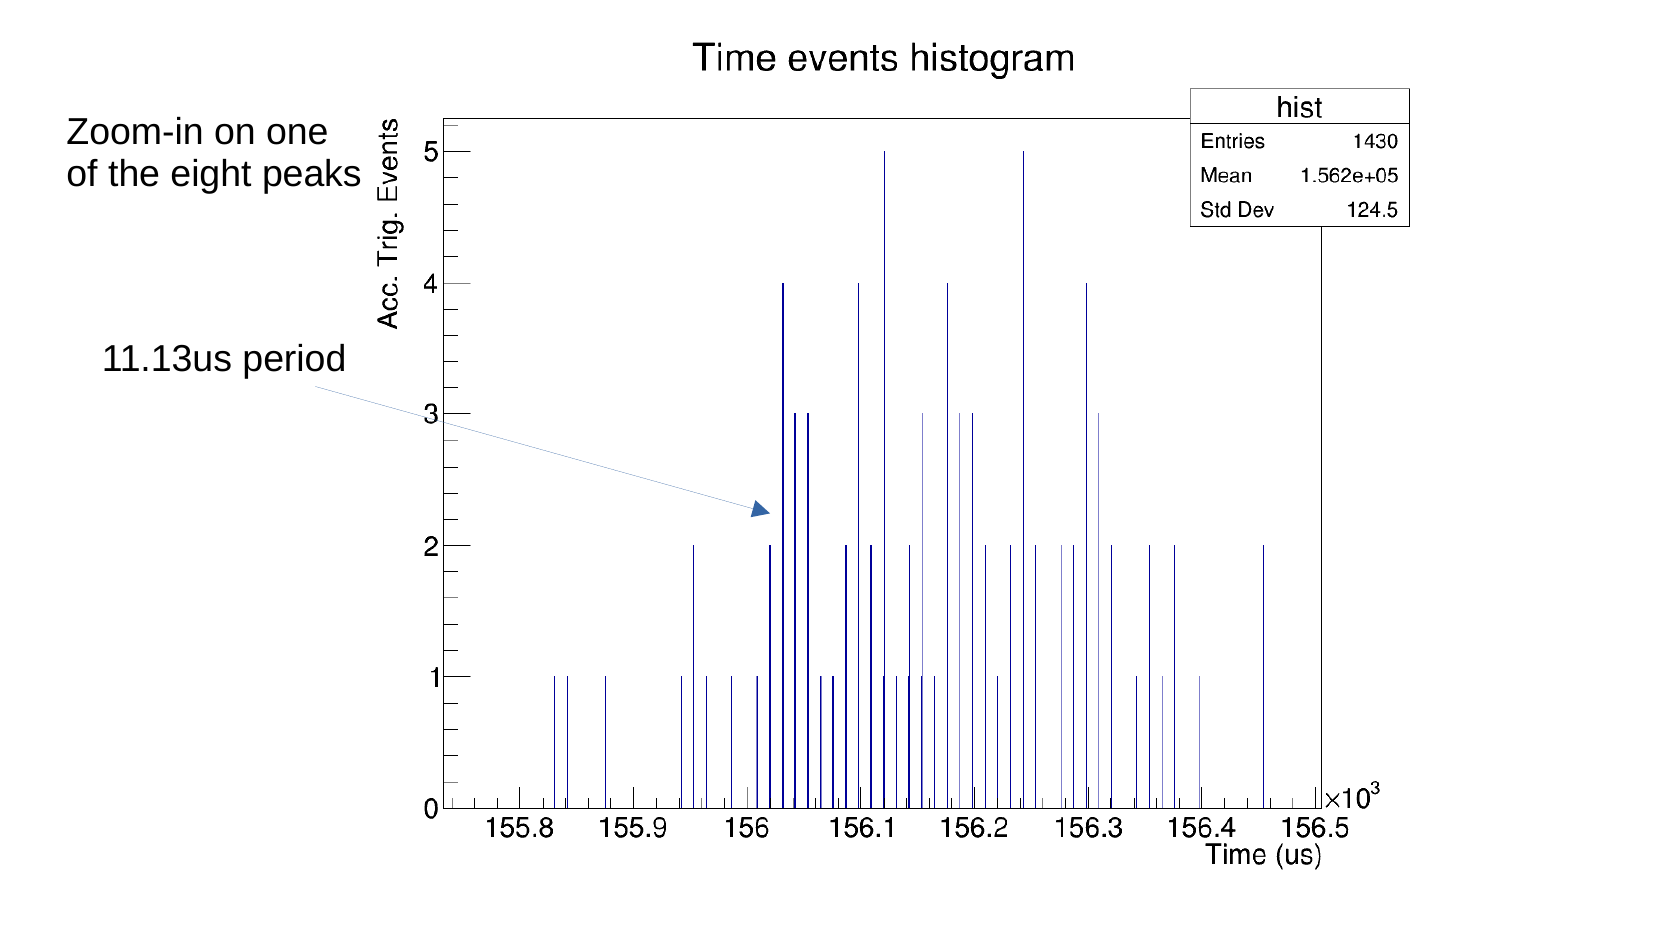

Zoom-in on one
of the eight peaks
11.13us period